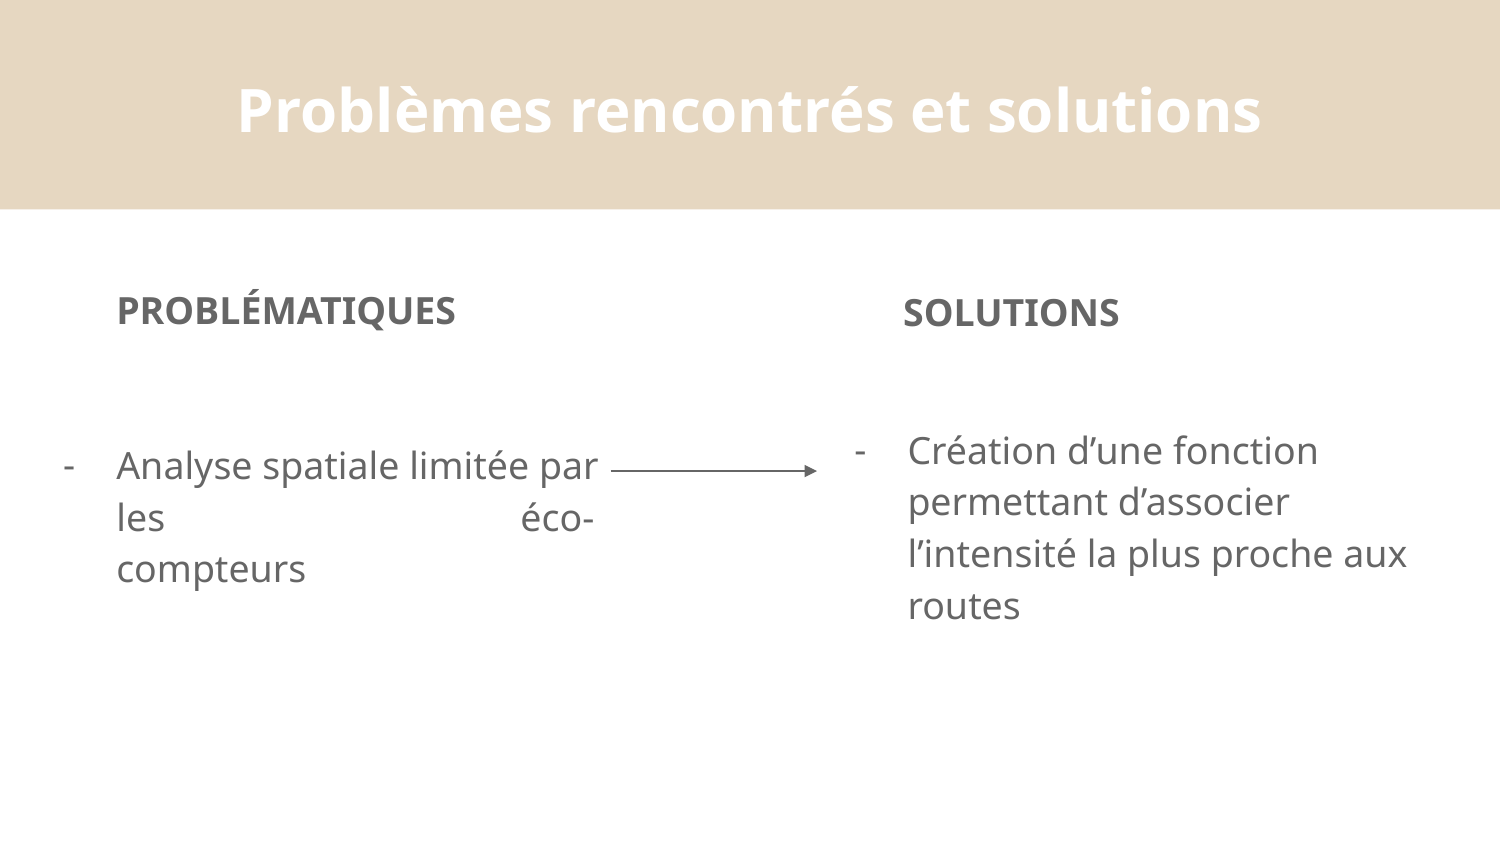

# Problèmes rencontrés et solutions
PROBLÉMATIQUES
SOLUTIONS
Création d’une fonction permettant d’associer l’intensité la plus proche aux routes
Analyse spatiale limitée par les 					 éco-compteurs